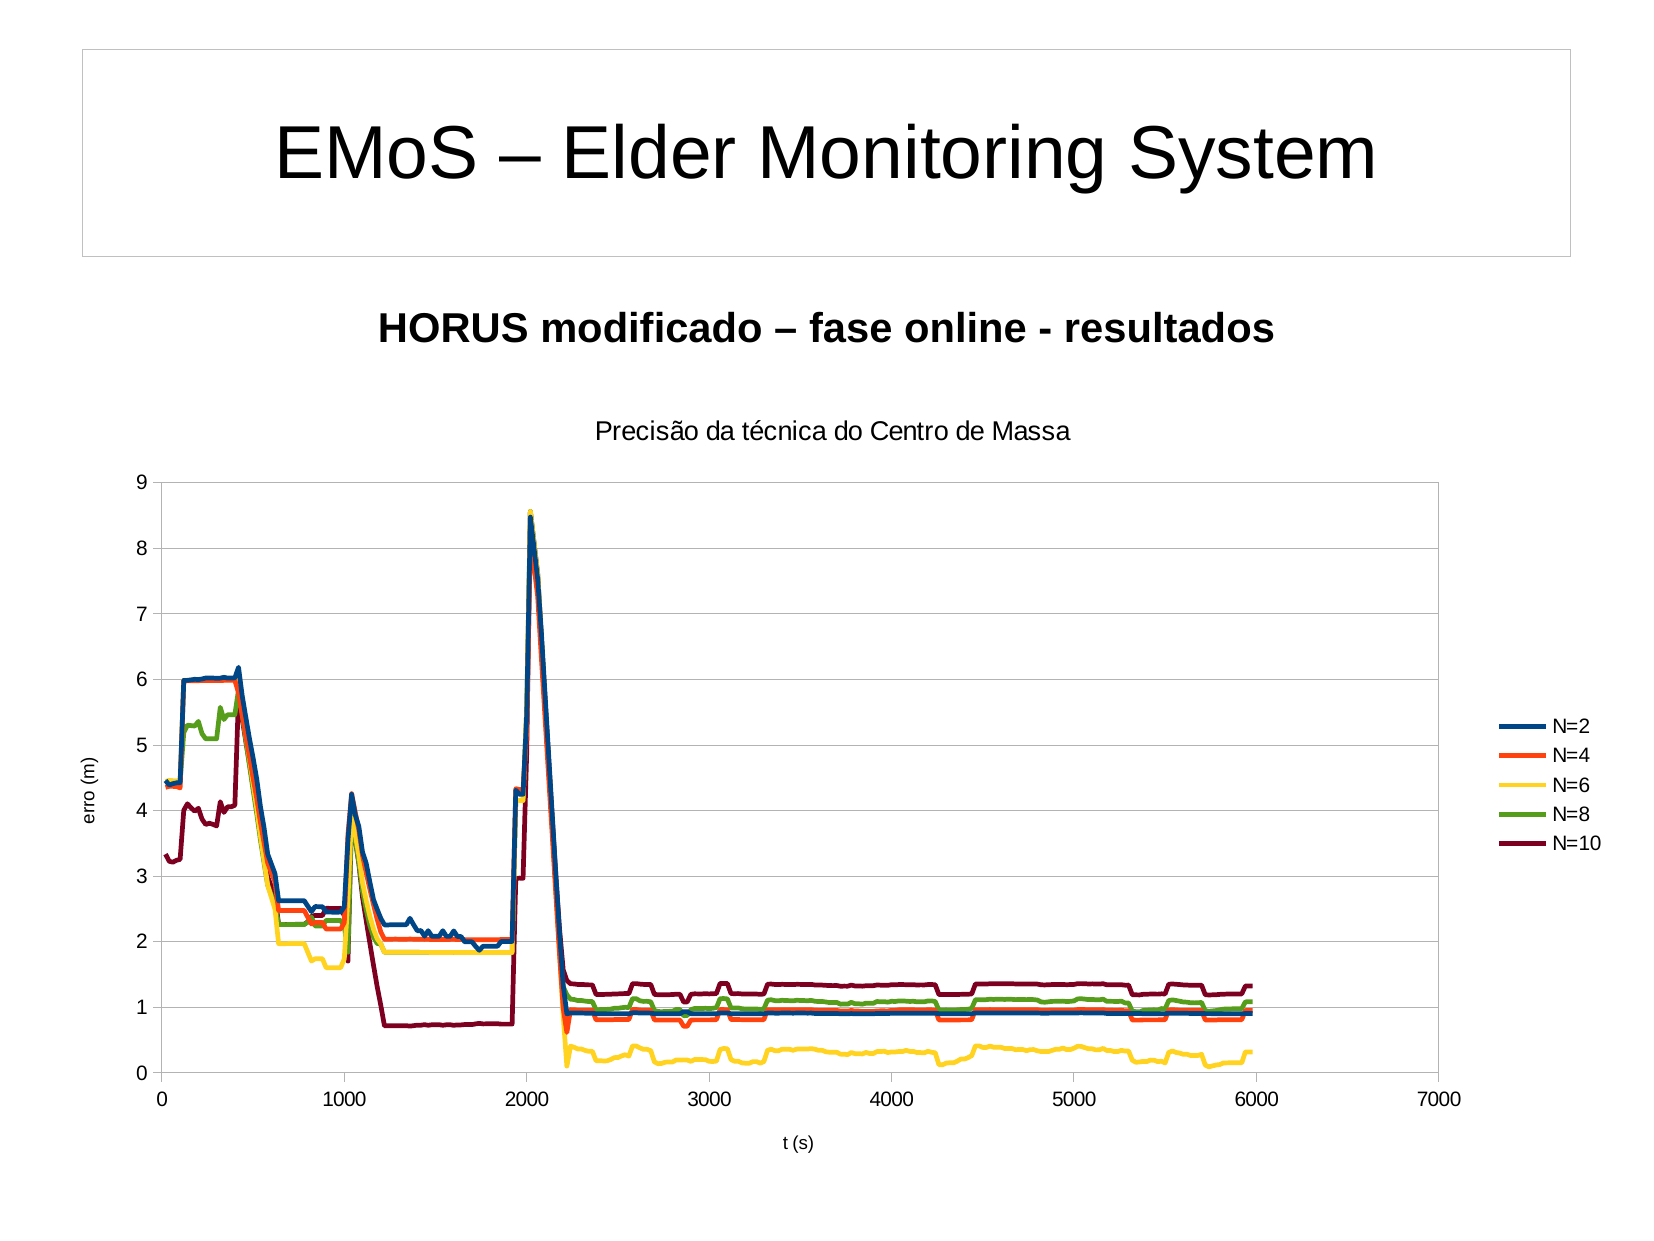

# EMoS – Elder Monitoring System
HORUS modificado – fase online - resultados
### Chart: Precisão da técnica do Centro de Massa
| Category | N=2 | N=4 | N=6 | N=8 | N=10 |
|---|---|---|---|---|---|